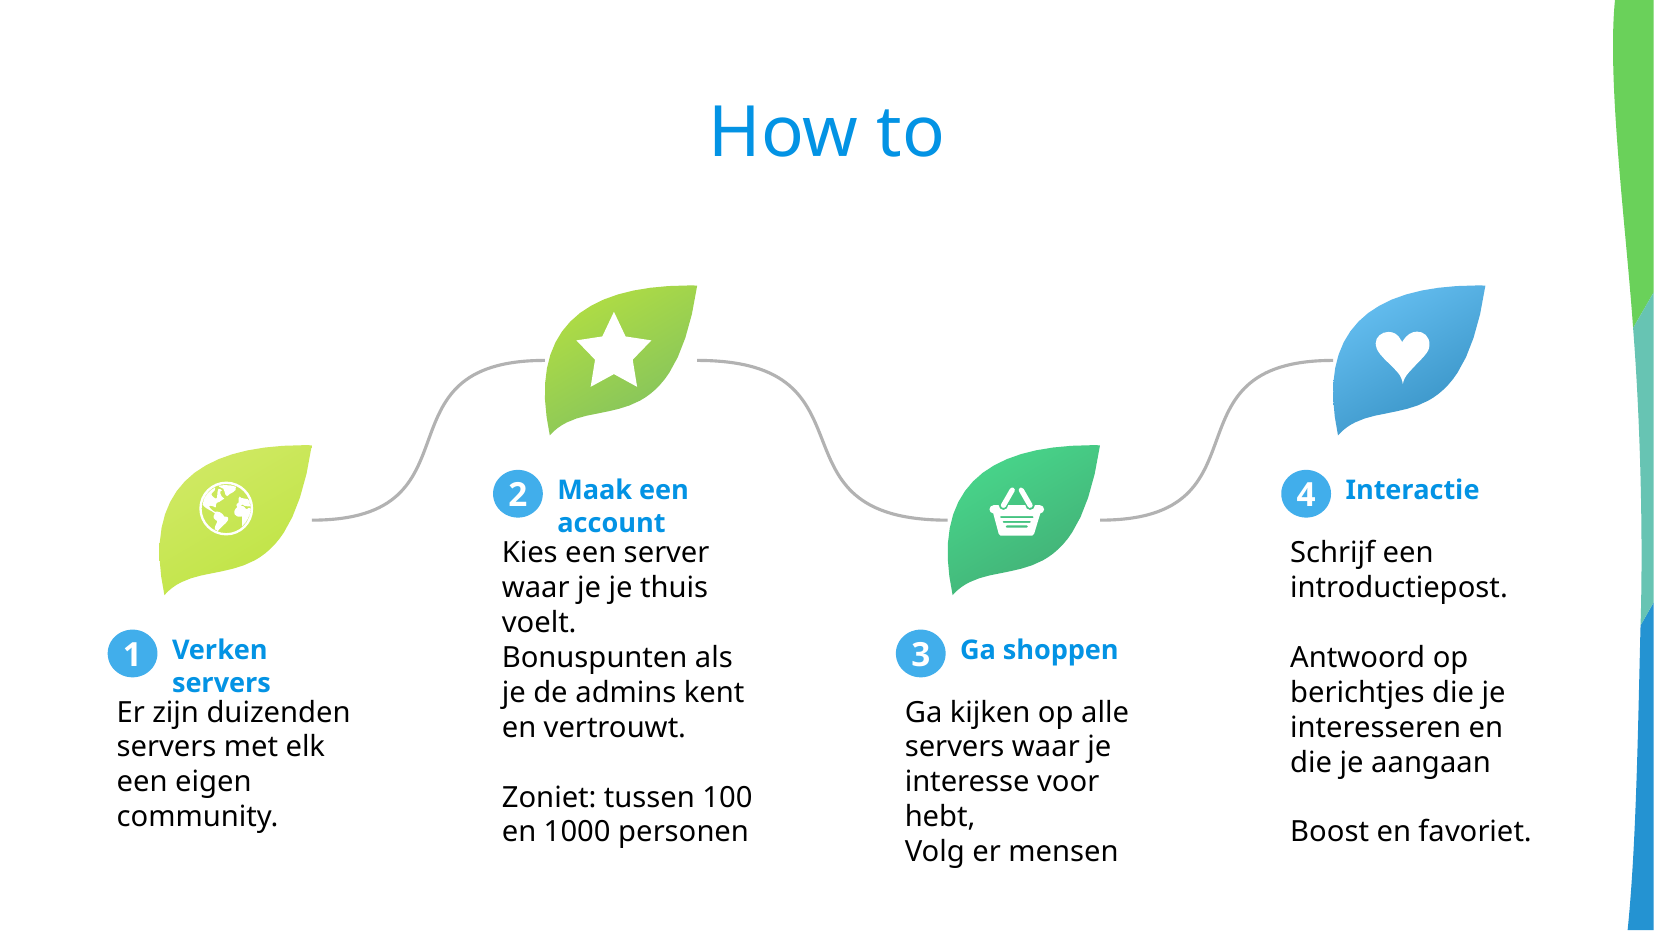

How to
Maak een account
Interactie
2
4
Kies een server waar je je thuis voelt.
Bonuspunten als je de admins kent en vertrouwt.
Zoniet: tussen 100 en 1000 personen
Schrijf een introductiepost.
Antwoord op berichtjes die je interesseren en die je aangaan
Boost en favoriet.
Verken servers
Ga shoppen
1
3
Er zijn duizenden servers met elk een eigen community.
Ga kijken op alle servers waar je interesse voor hebt,
Volg er mensen